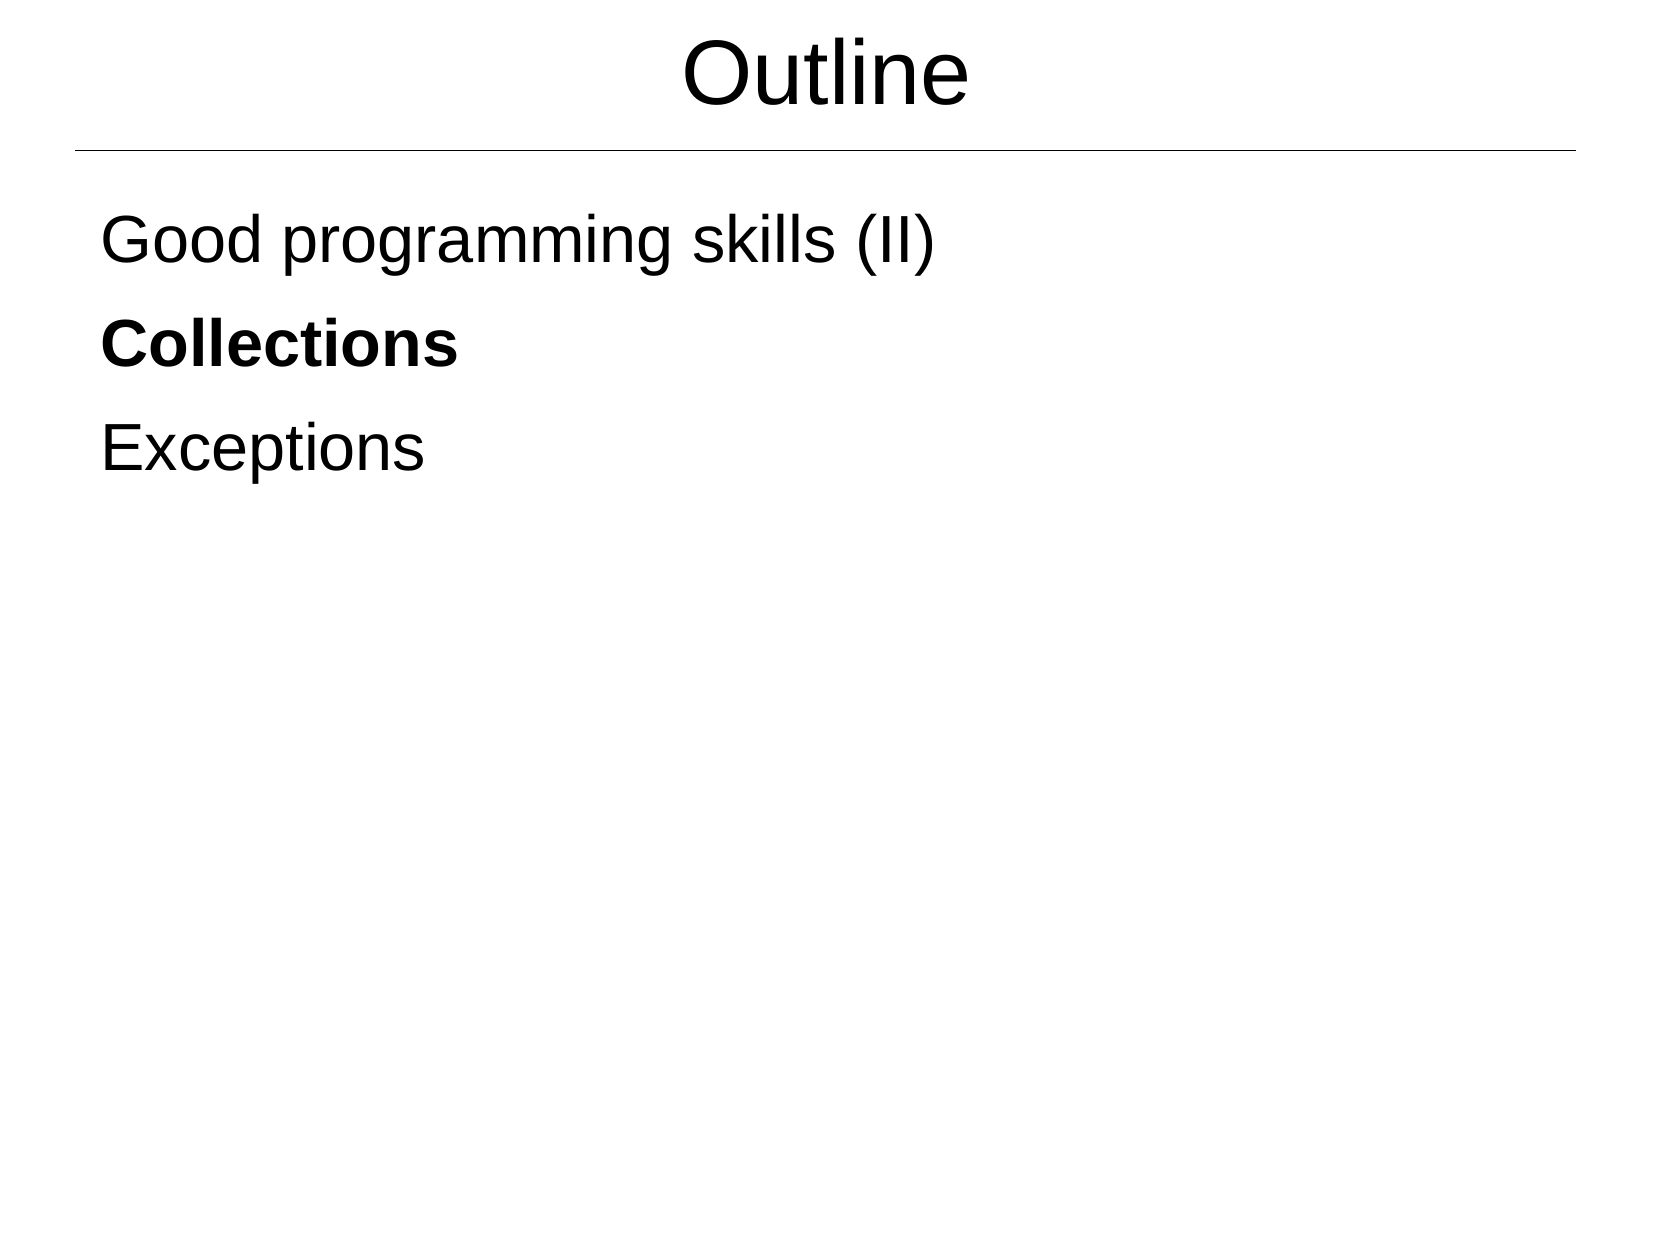

# Outline
Good programming skills (II)
Collections
Exceptions